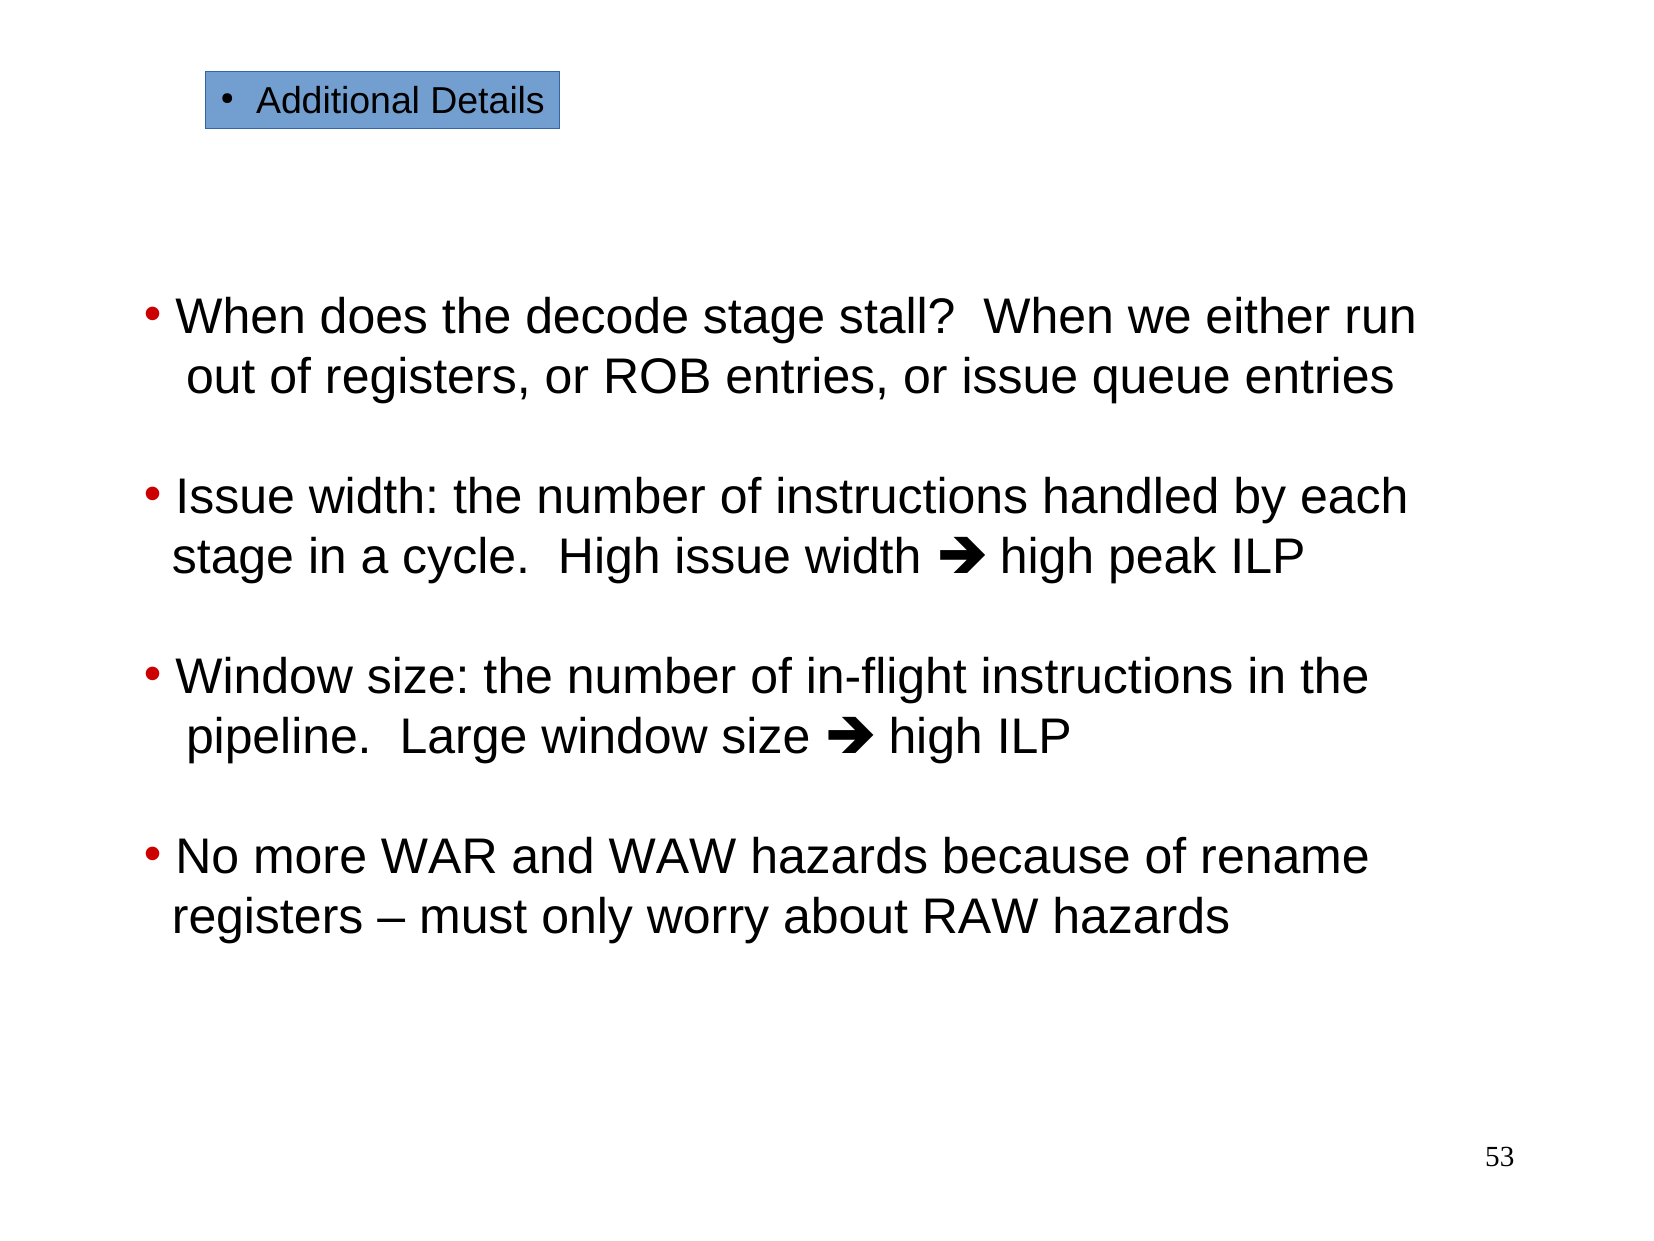

Additional Details
 When does the decode stage stall? When we either run
 out of registers, or ROB entries, or issue queue entries
 Issue width: the number of instructions handled by each
 stage in a cycle. High issue width  high peak ILP
 Window size: the number of in-flight instructions in the
 pipeline. Large window size  high ILP
 No more WAR and WAW hazards because of rename
 registers – must only worry about RAW hazards